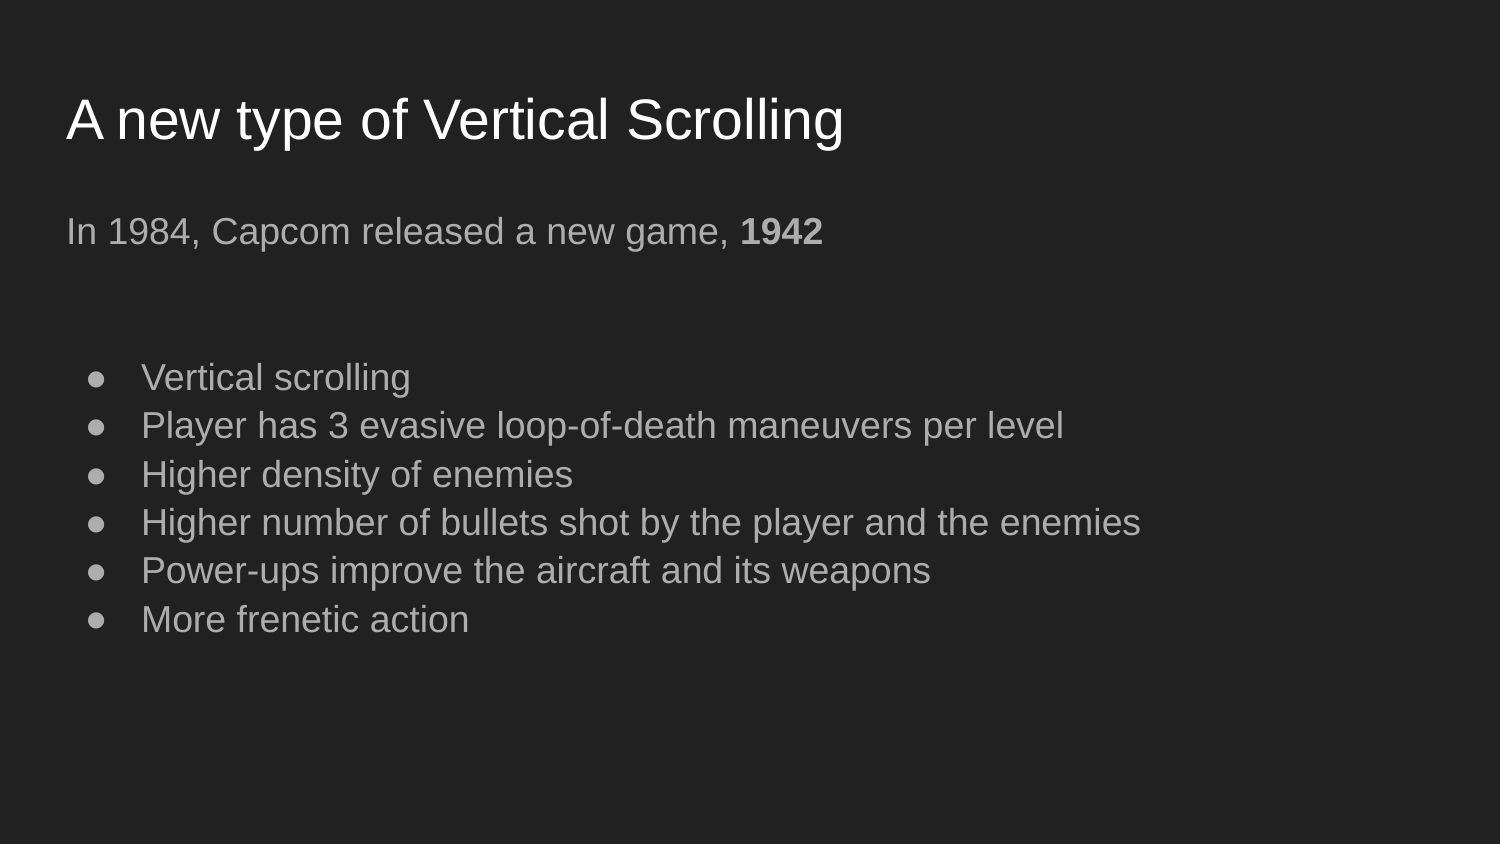

# A new type of Vertical Scrolling
In 1984, Capcom released a new game, 1942
Vertical scrolling
Player has 3 evasive loop-of-death maneuvers per level
Higher density of enemies
Higher number of bullets shot by the player and the enemies
Power-ups improve the aircraft and its weapons
More frenetic action